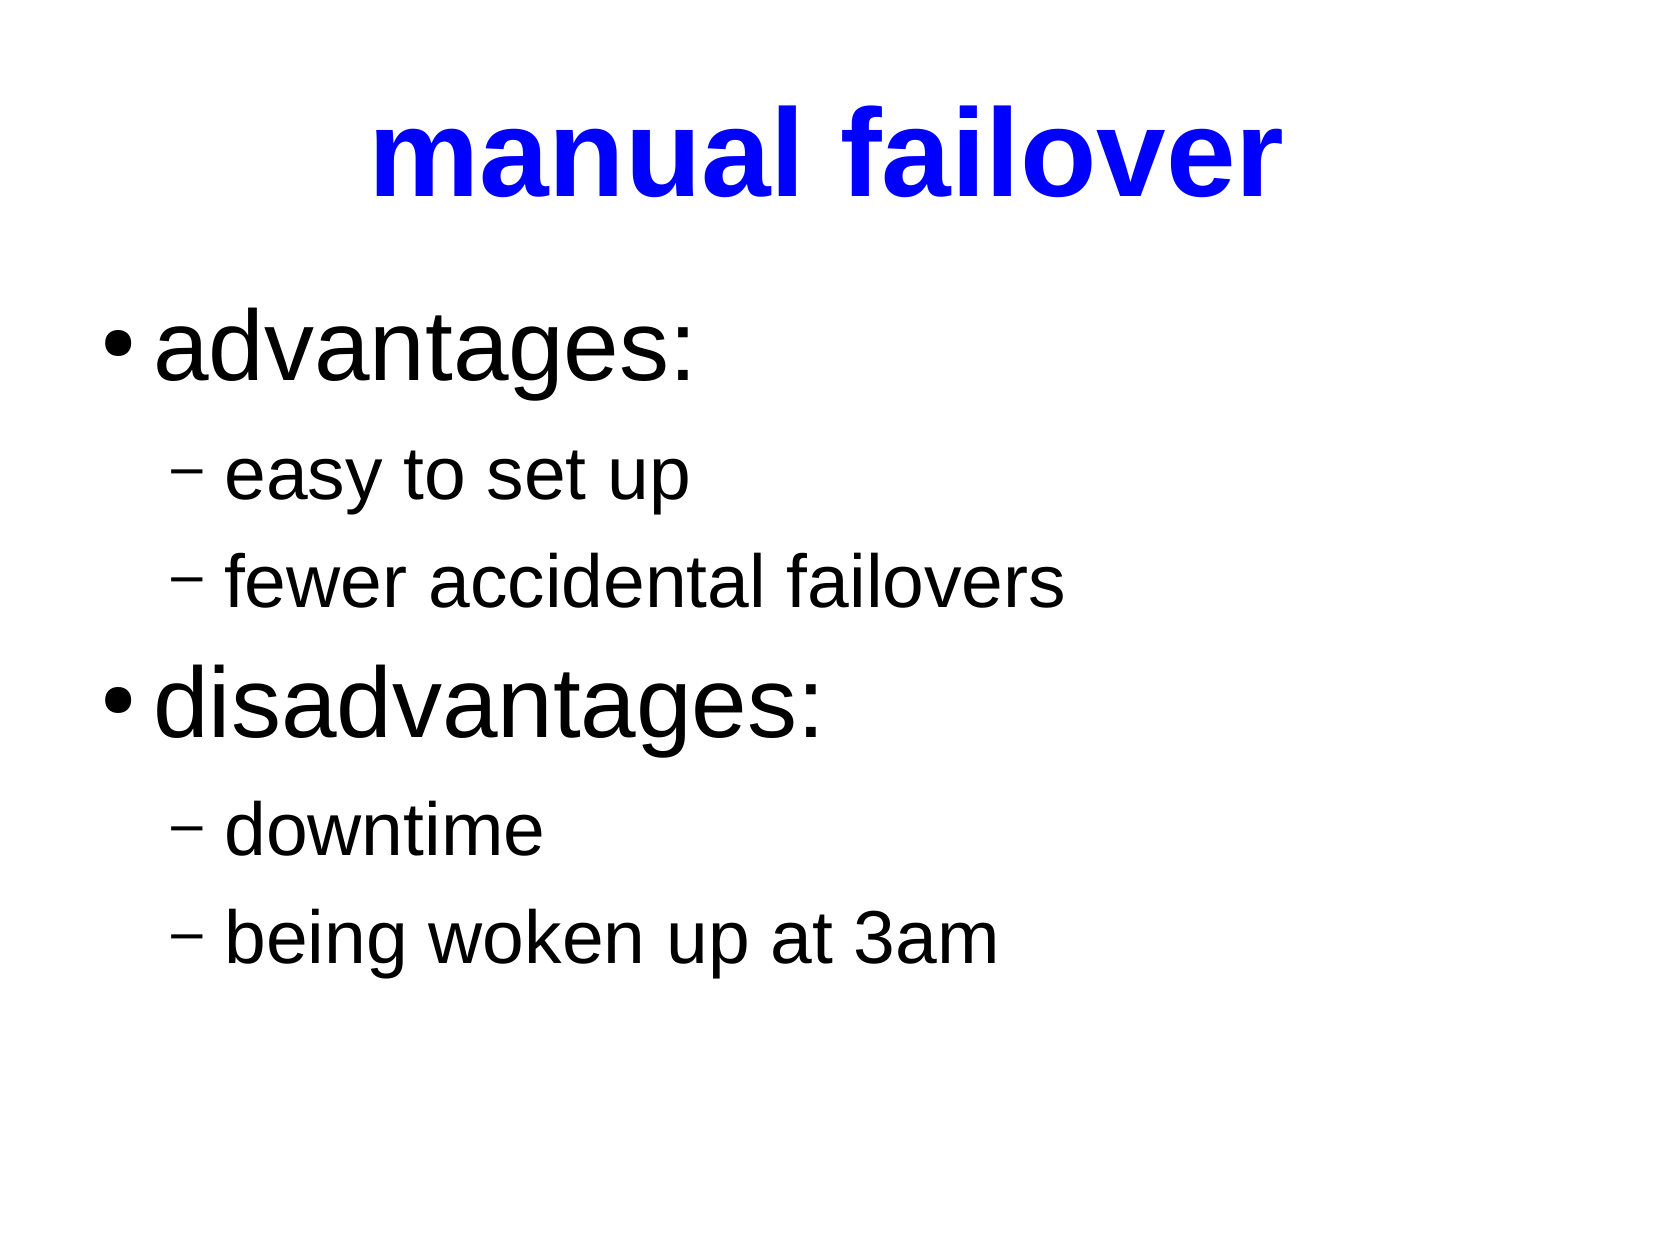

# manual failover
advantages:
easy to set up
fewer accidental failovers
disadvantages:
downtime
being woken up at 3am